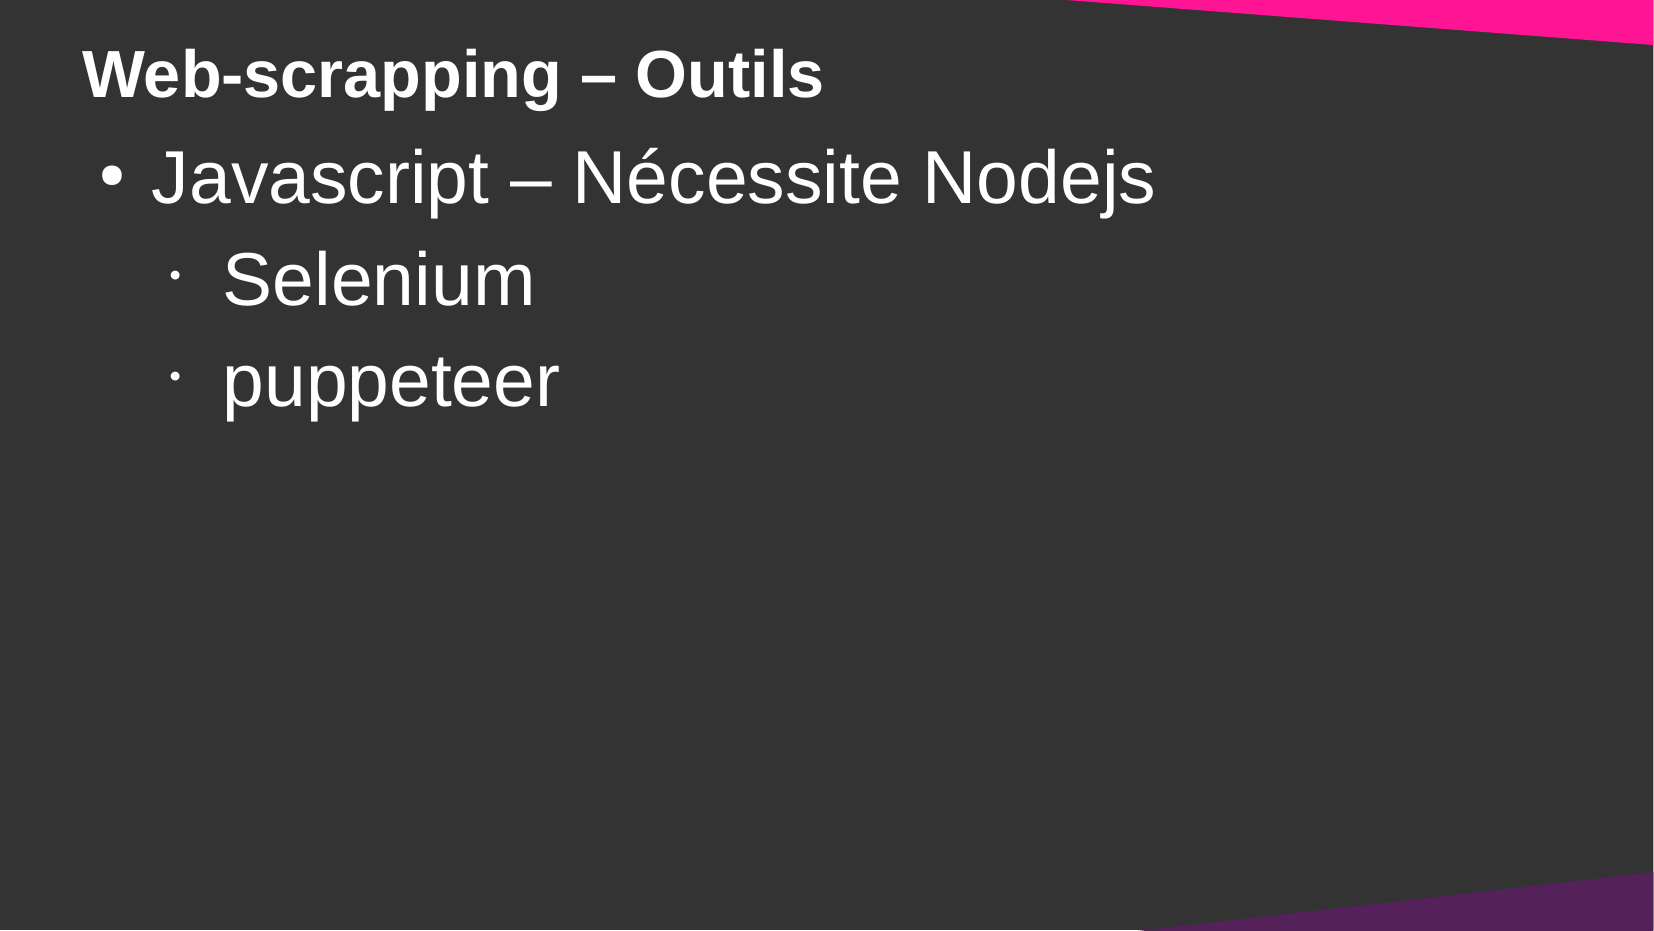

# Web-scrapping – Outils
Javascript – Nécessite Nodejs
Selenium
puppeteer